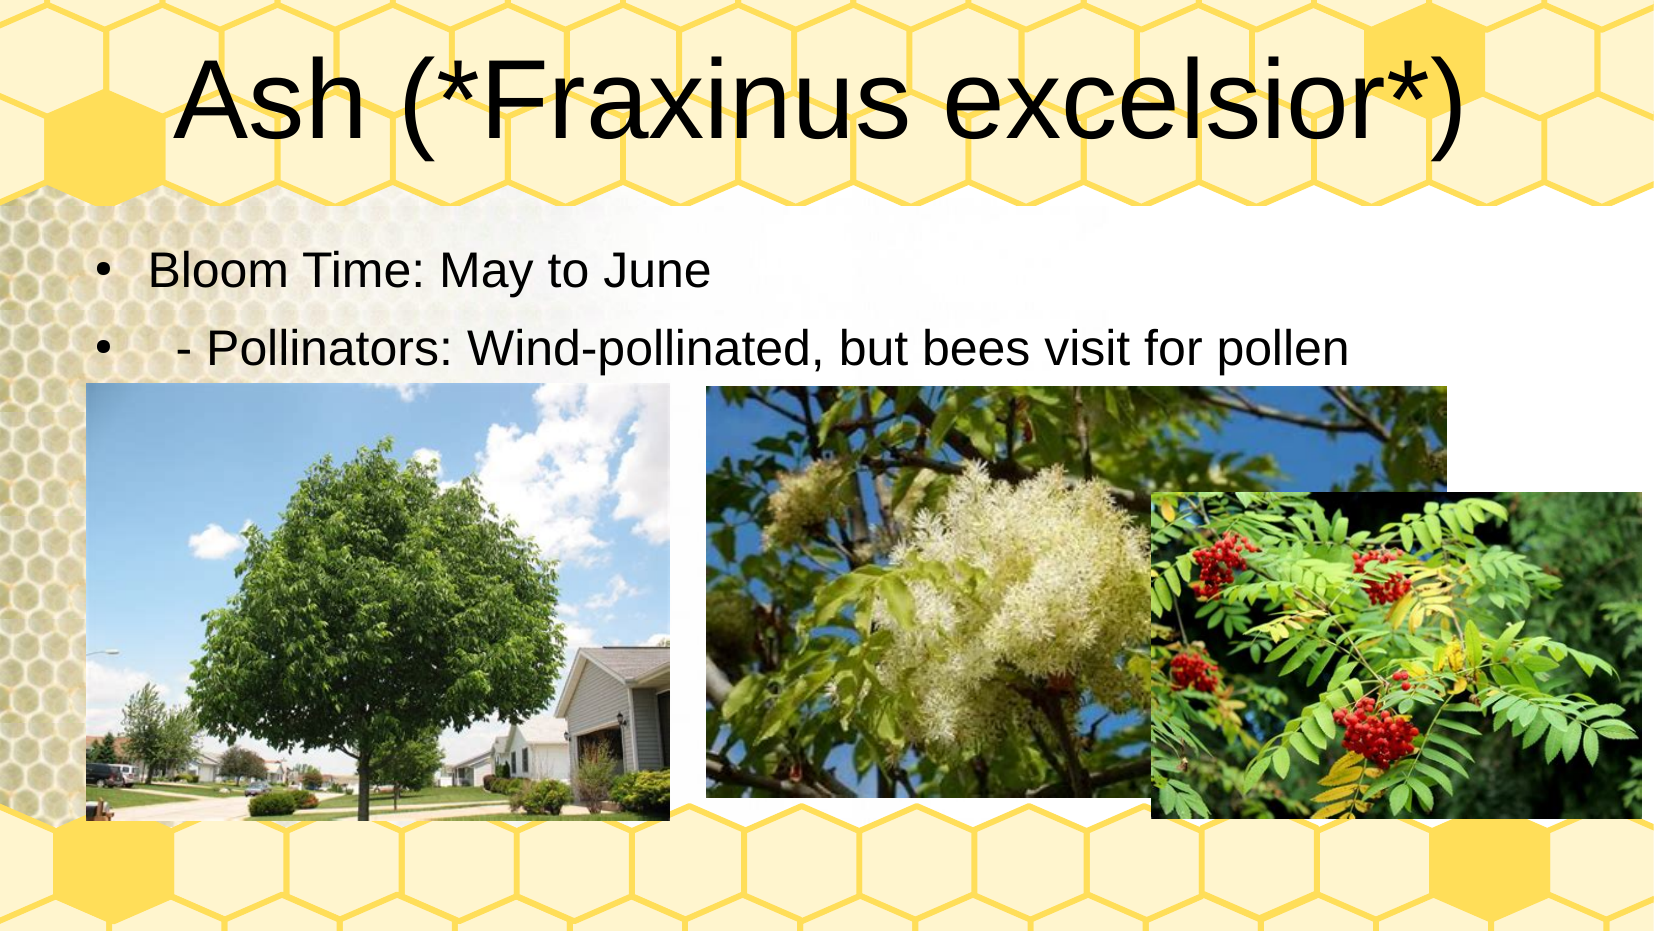

# Ash (*Fraxinus excelsior*)
Bloom Time: May to June
 - Pollinators: Wind-pollinated, but bees visit for pollen